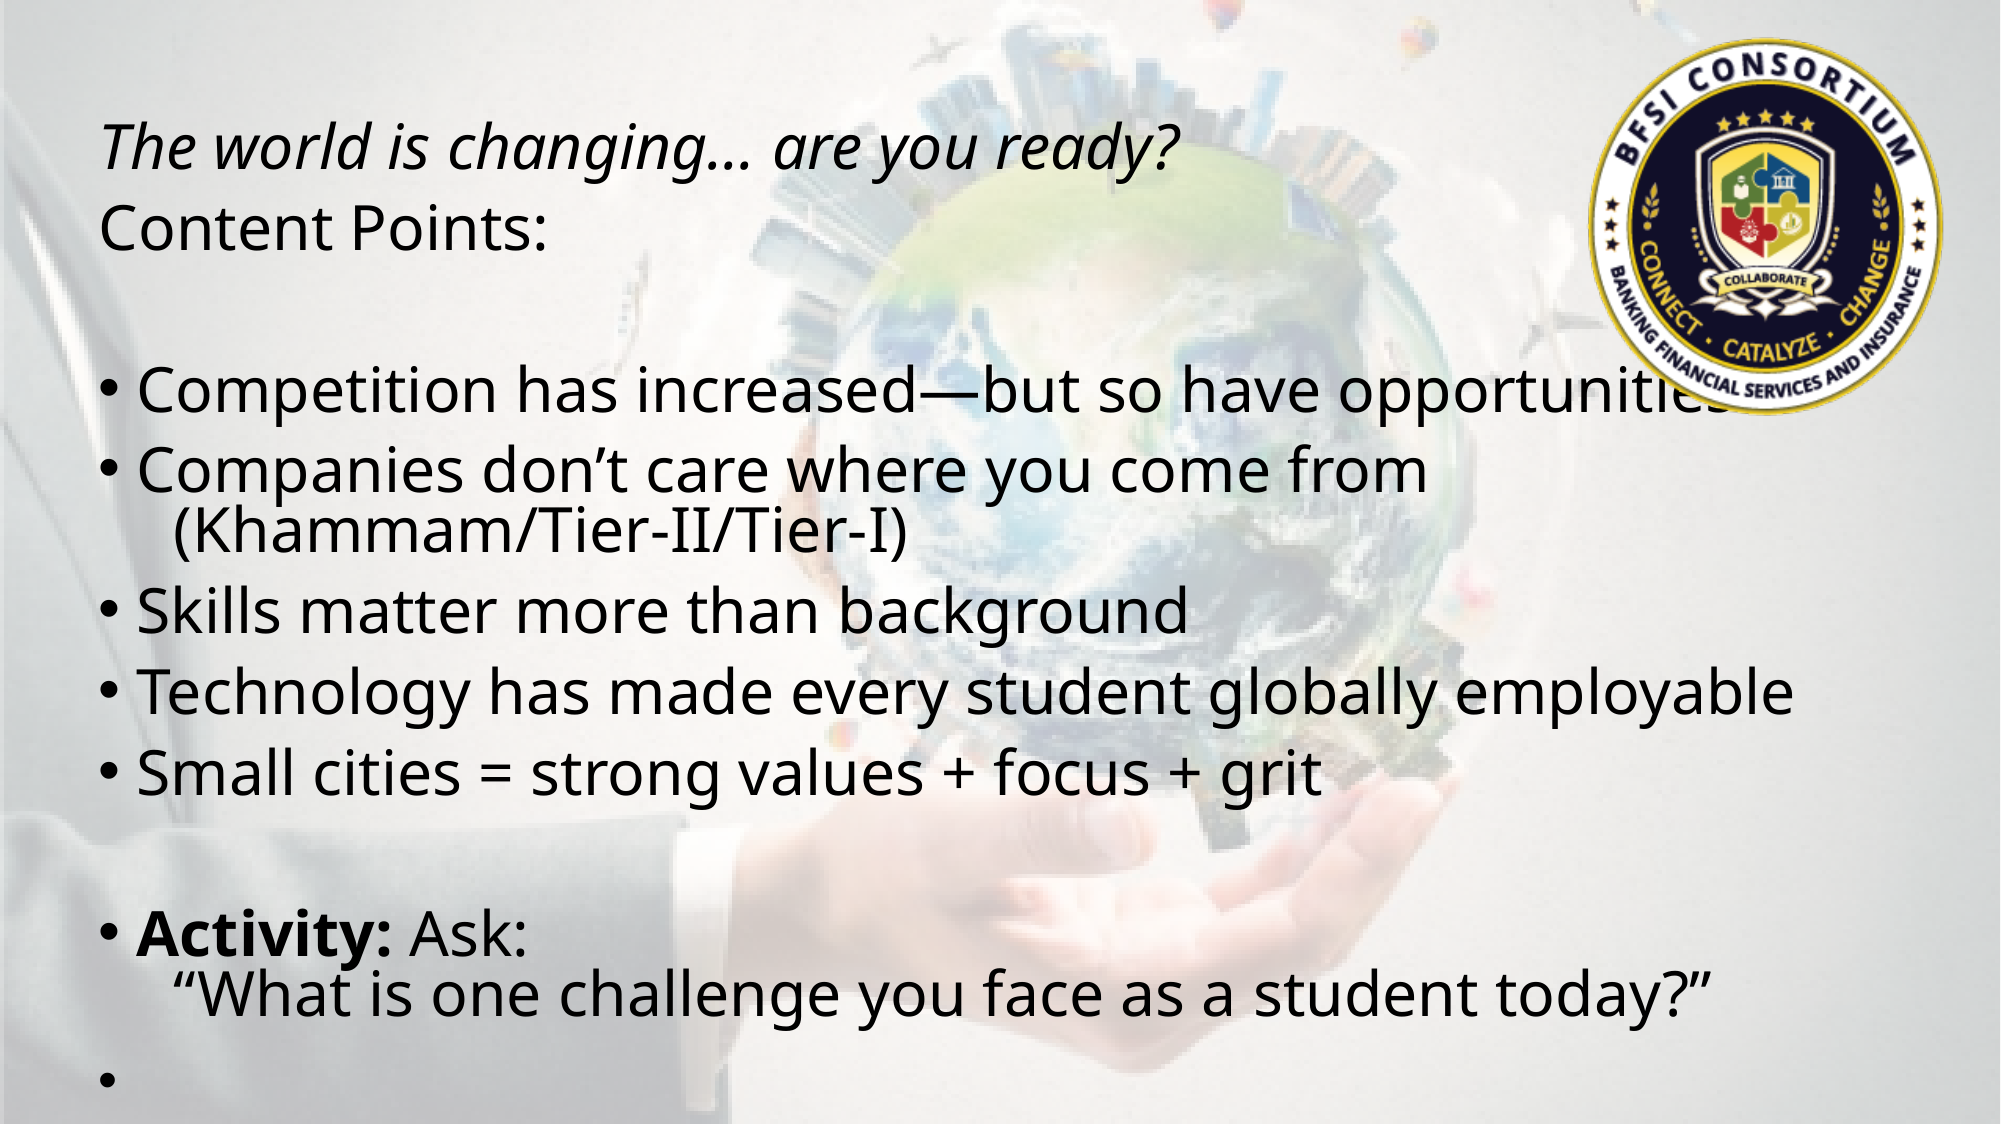

# The world is changing… are you ready?
Content Points:
Competition has increased—but so have opportunities
Companies don’t care where you come from (Khammam/Tier-II/Tier-I)
Skills matter more than background
Technology has made every student globally employable
Small cities = strong values + focus + grit
Activity: Ask:
“What is one challenge you face as a student today?”